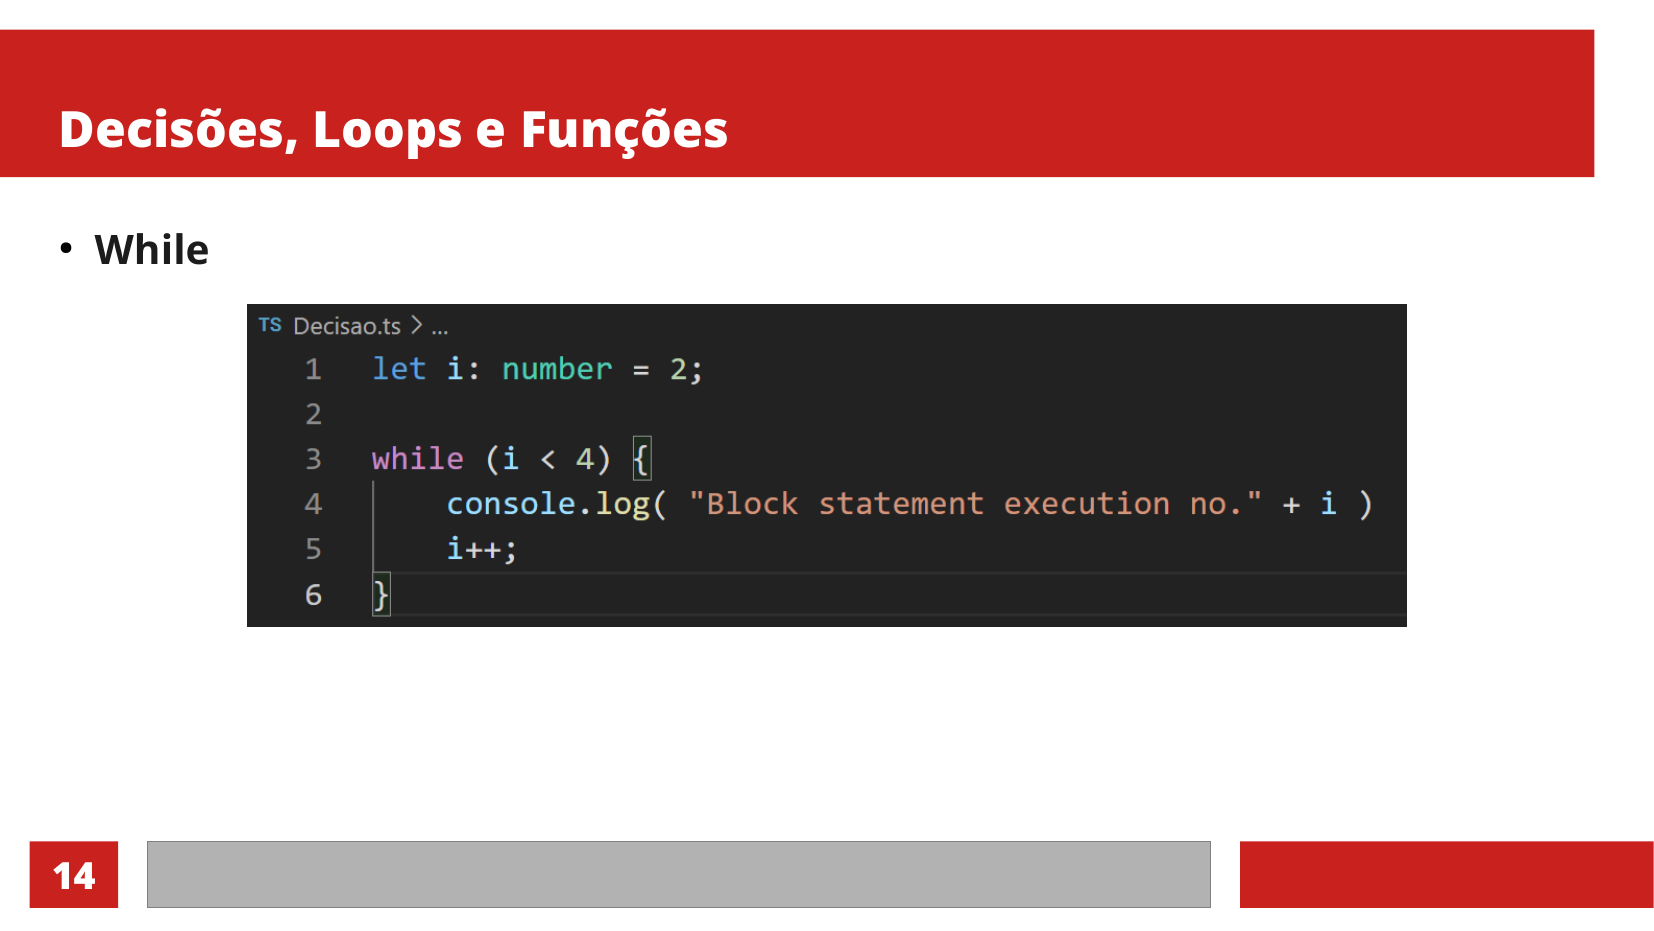

# Decisões, Loops e Funções
While
14